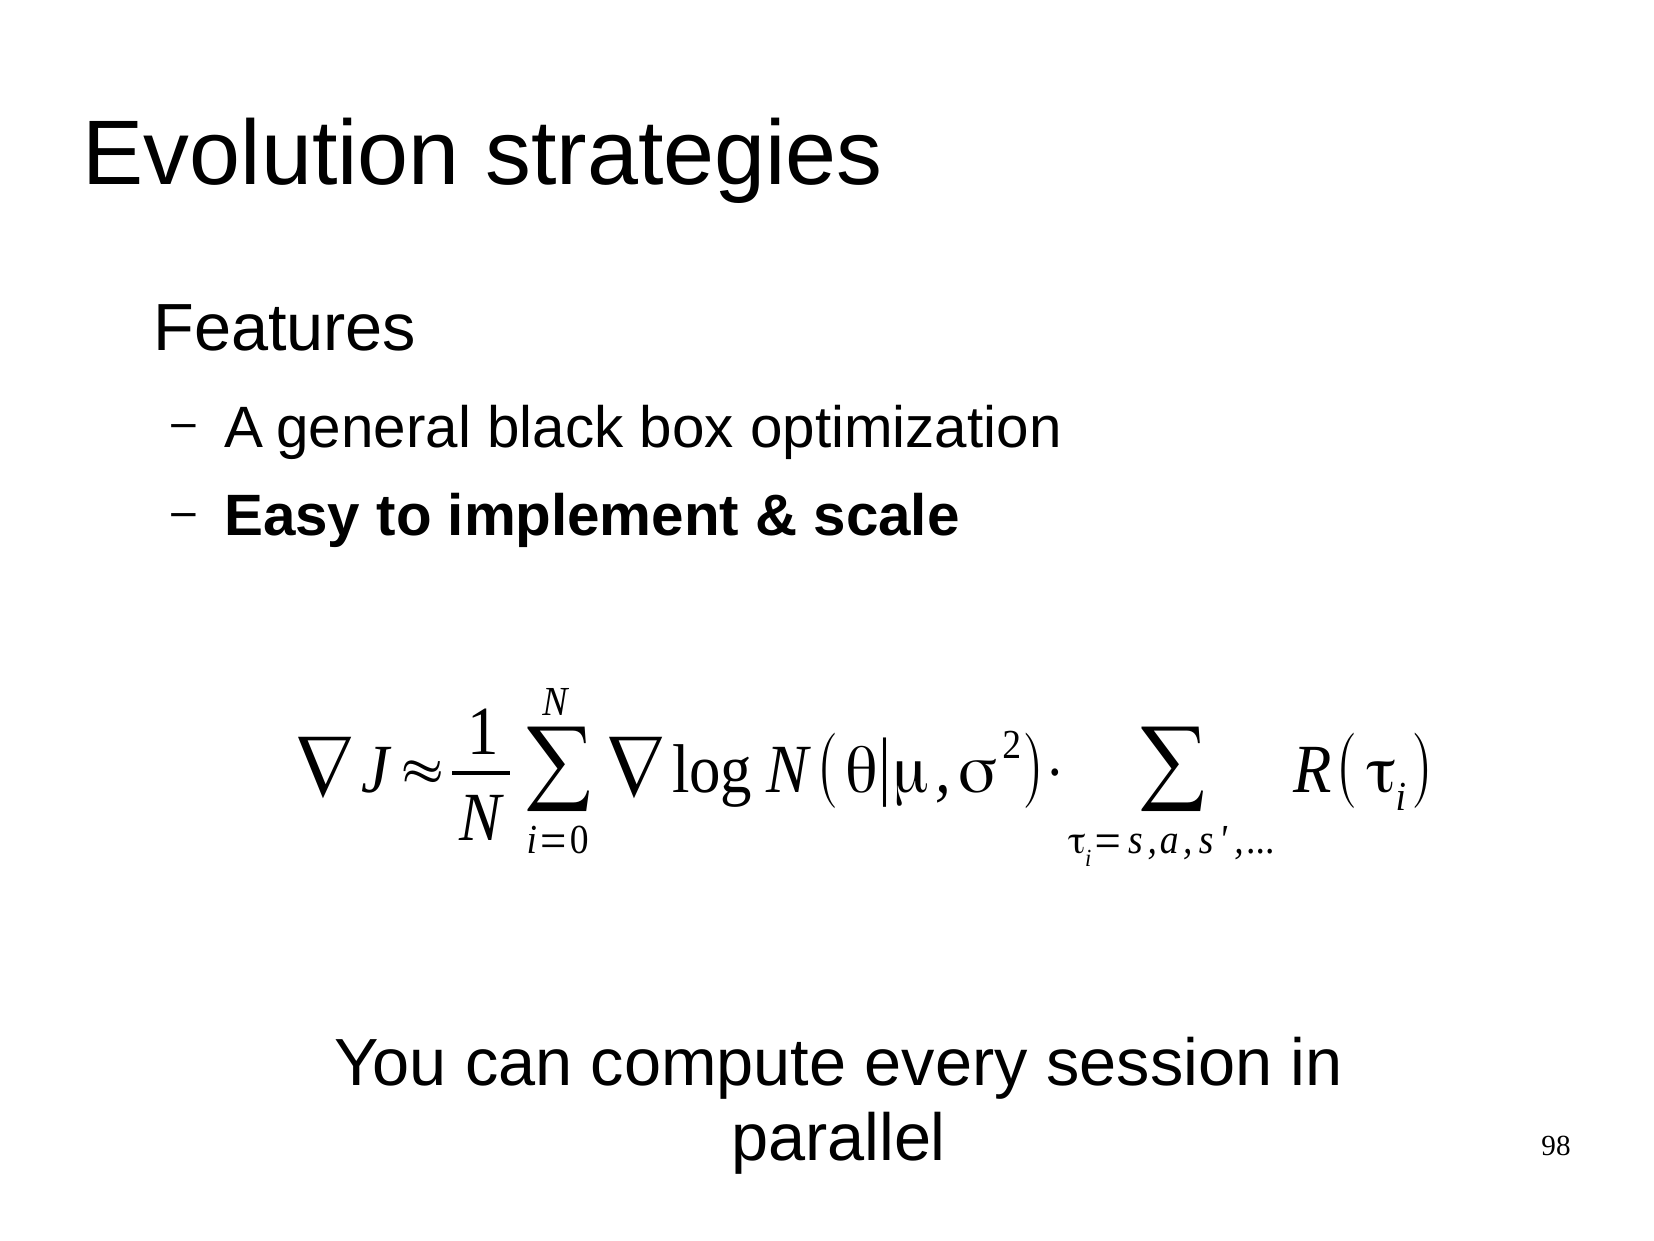

# Evolution strategies
Features
A general black box optimization
Easy to implement & scale
You can compute every session in parallel
98